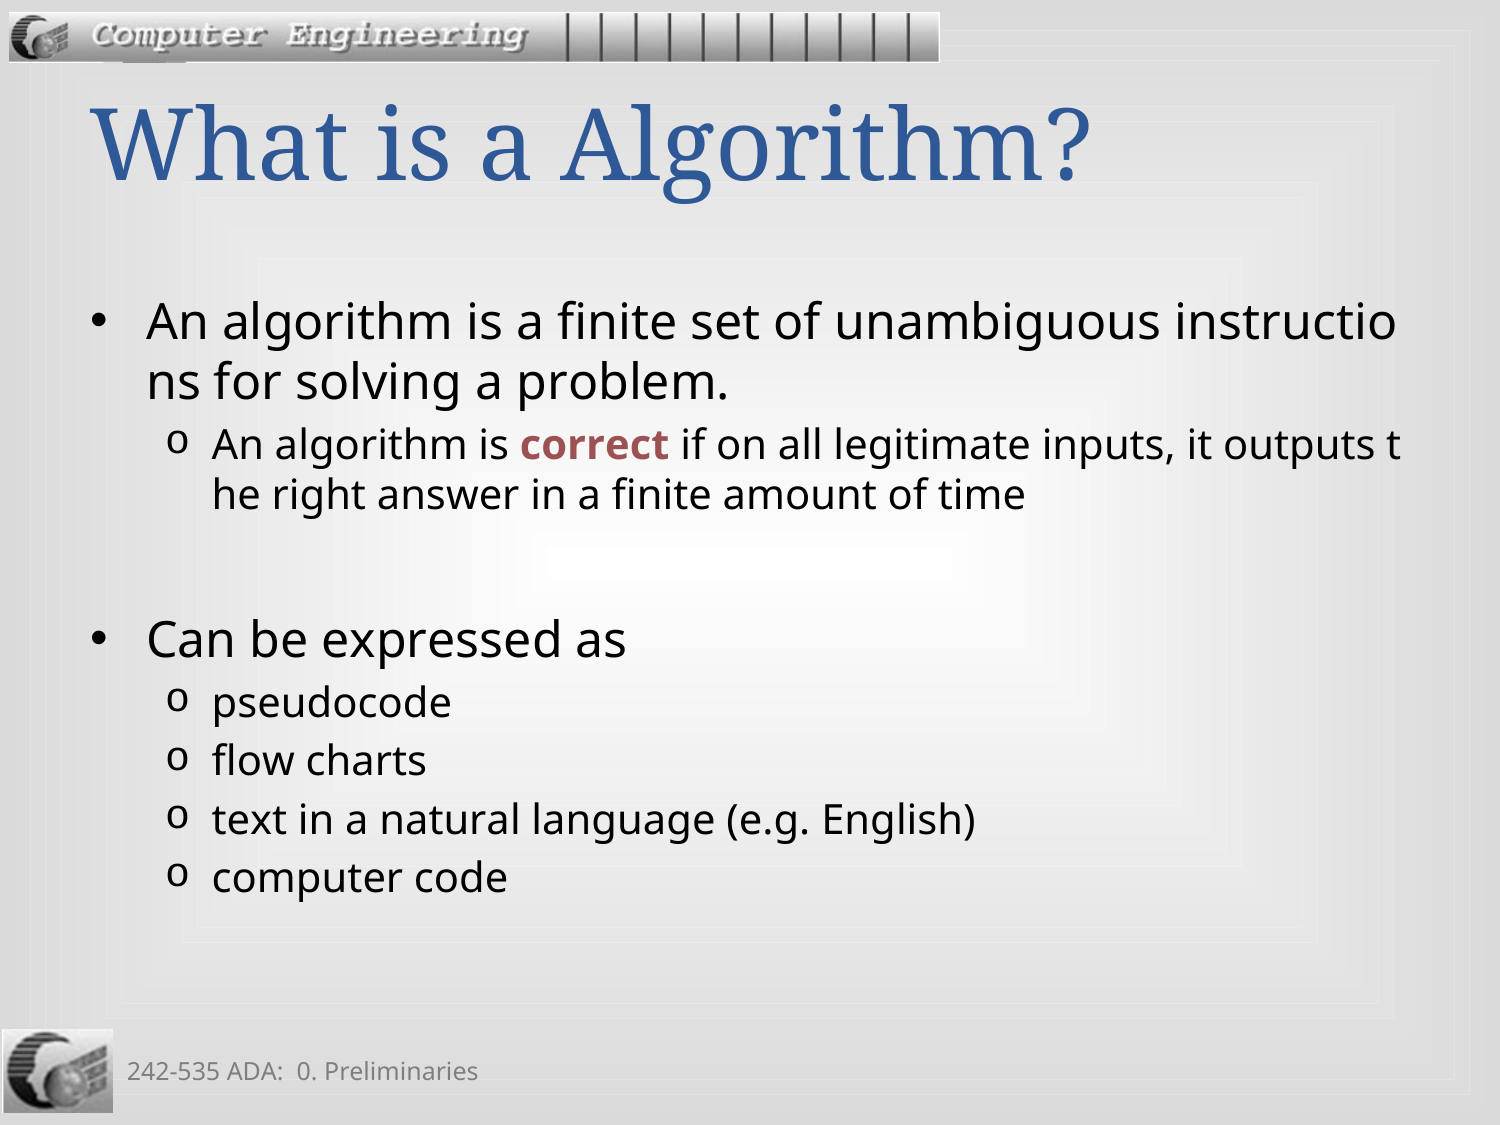

What is a Algorithm?
An algorithm is a finite set of unambiguous instructions for solving a problem.
An algorithm is correct if on all legitimate inputs, it outputs the right answer in a finite amount of time
Can be expressed as
pseudocode
flow charts
text in a natural language (e.g. English)
computer code